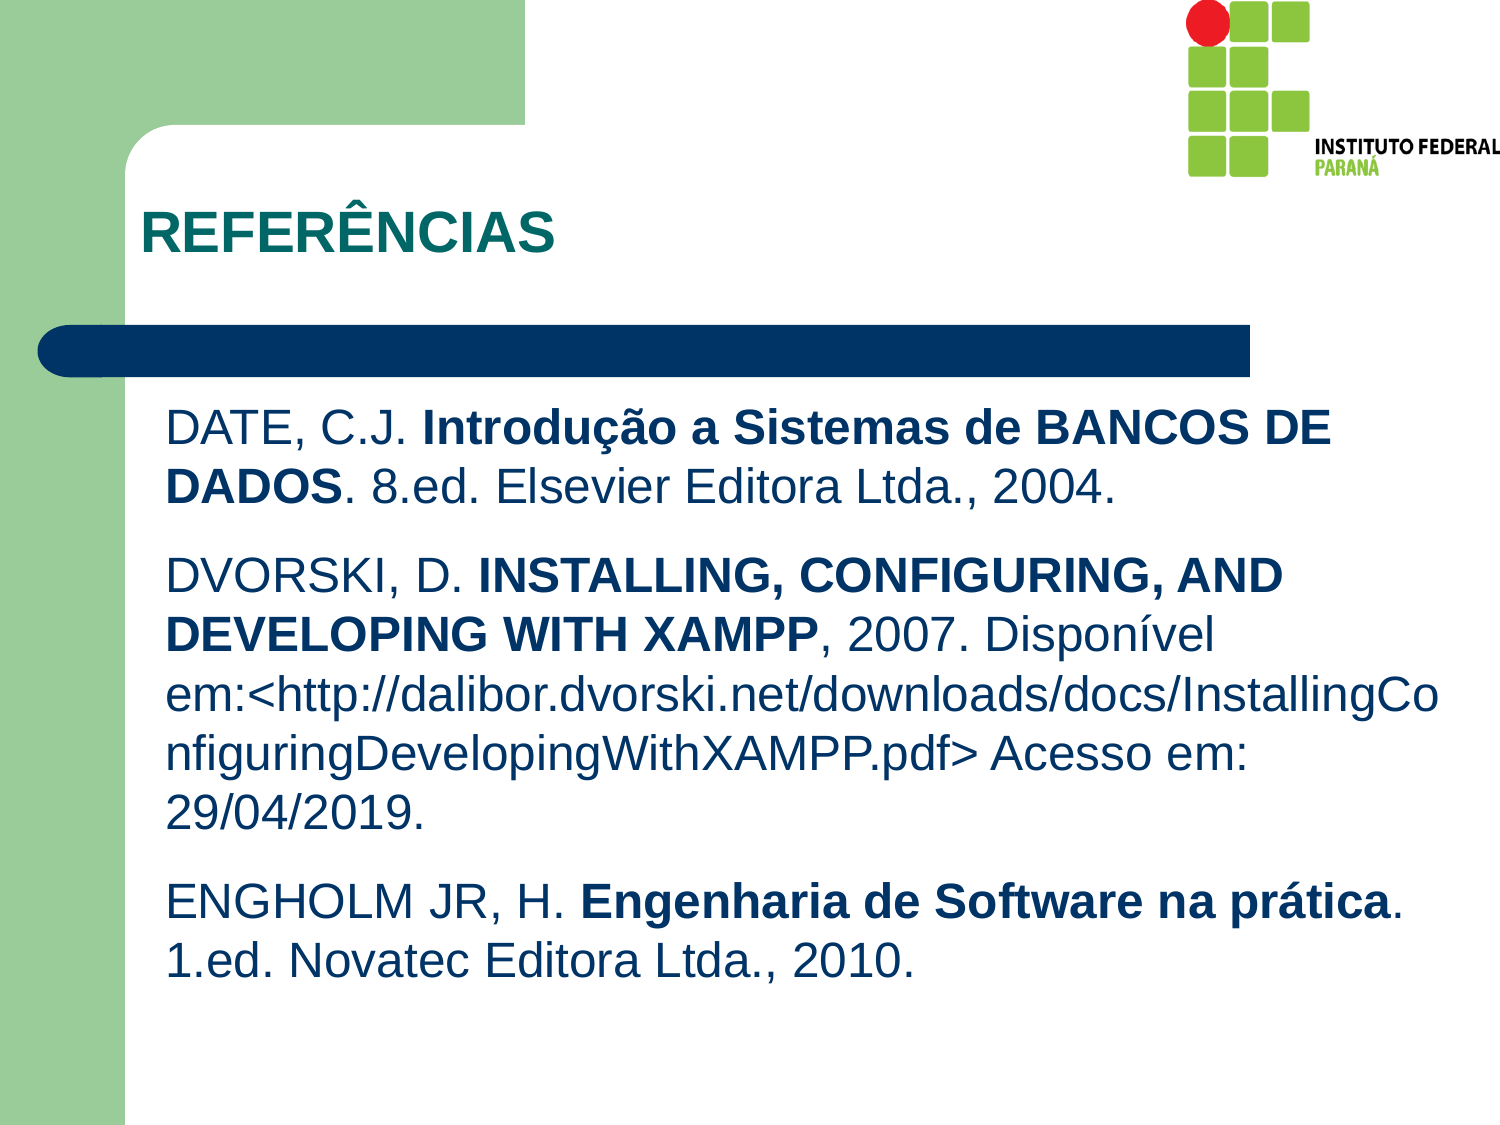

# REFERÊNCIAS
DATE, C.J. Introdução a Sistemas de BANCOS DE DADOS. 8.ed. Elsevier Editora Ltda., 2004.
DVORSKI, D. INSTALLING, CONFIGURING, AND DEVELOPING WITH XAMPP, 2007. Disponível em:<http://dalibor.dvorski.net/downloads/docs/InstallingConfiguringDevelopingWithXAMPP.pdf> Acesso em: 29/04/2019.
ENGHOLM JR, H. Engenharia de Software na prática. 1.ed. Novatec Editora Ltda., 2010.